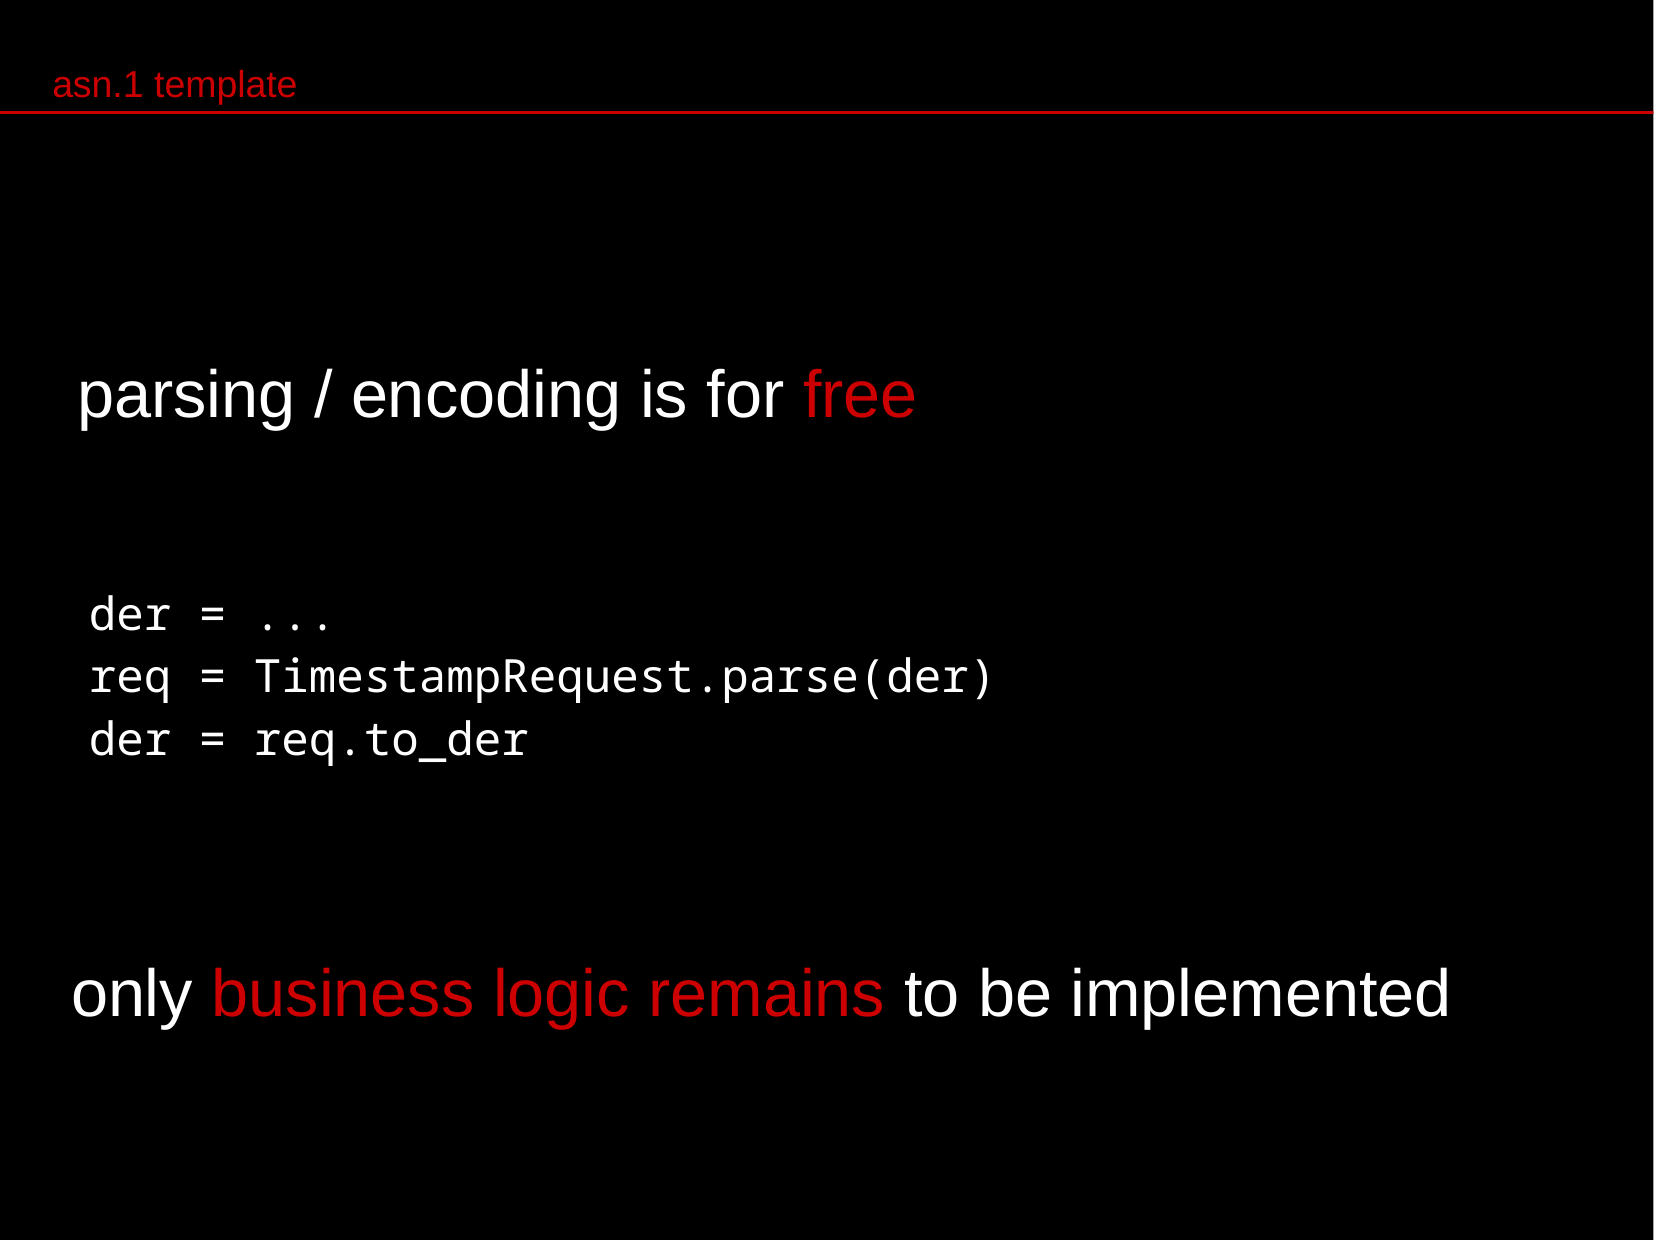

# parsing / encoding is for free
 der = ...
 req = TimestampRequest.parse(der)
 der = req.to_der
 only business logic remains to be implemented
asn.1 template